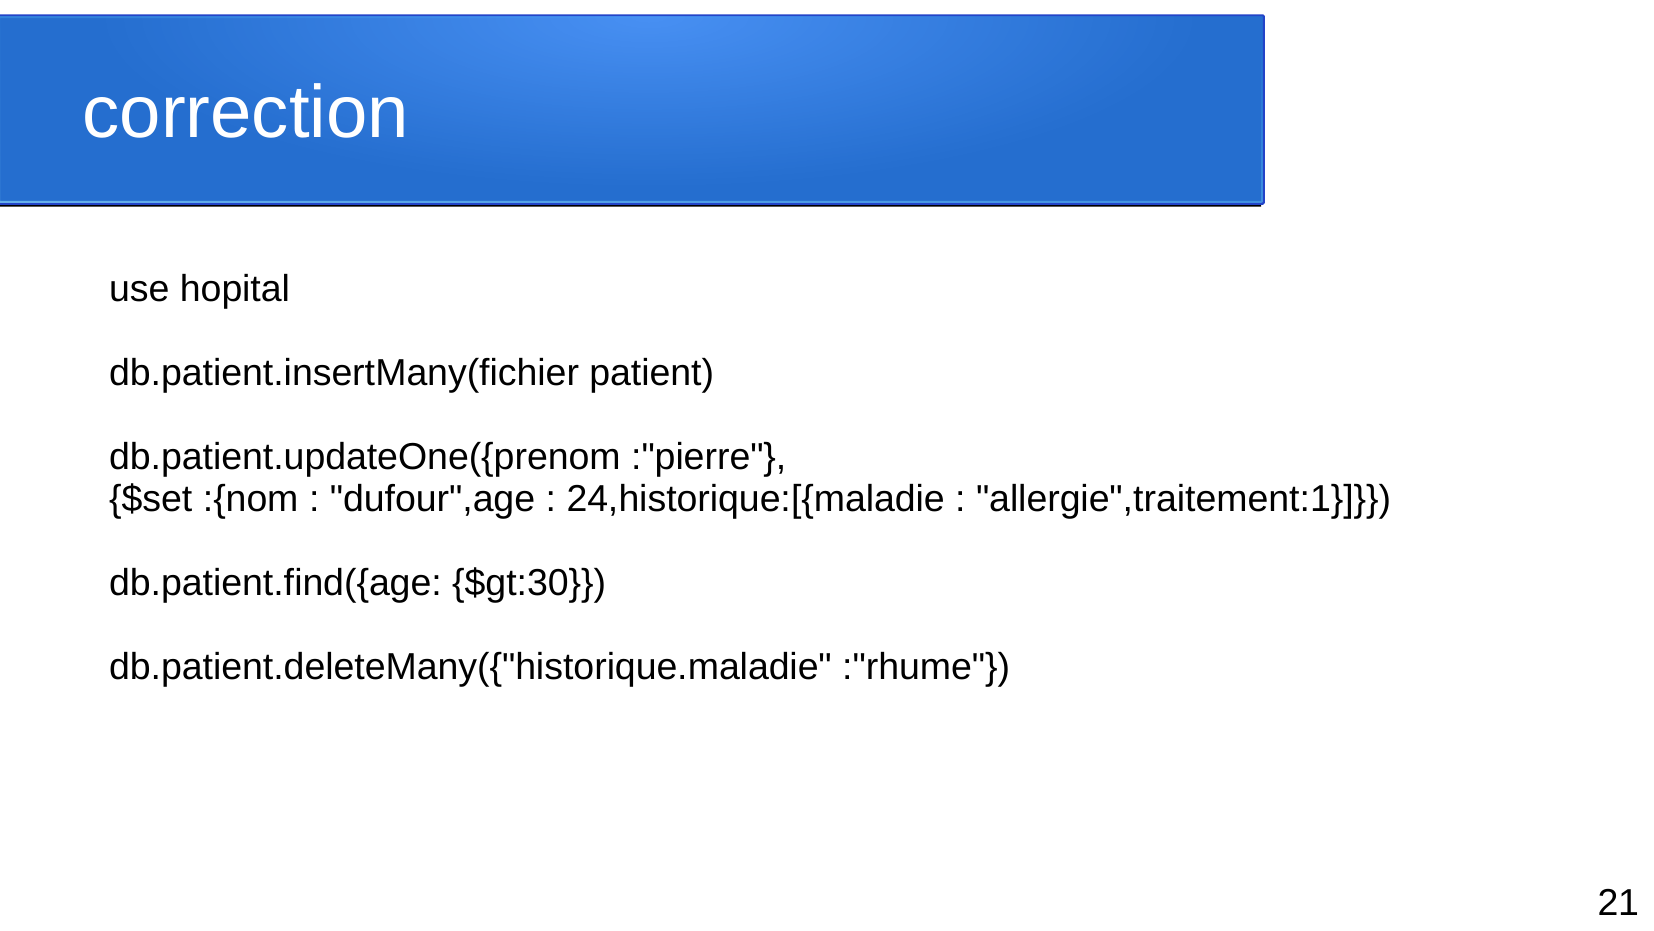

# correction
use hopital
db.patient.insertMany(fichier patient)
db.patient.updateOne({prenom :"pierre"},
{$set :{nom : "dufour",age : 24,historique:[{maladie : "allergie",traitement:1}]}})
db.patient.find({age: {$gt:30}})
db.patient.deleteMany({"historique.maladie" :"rhume"})
21